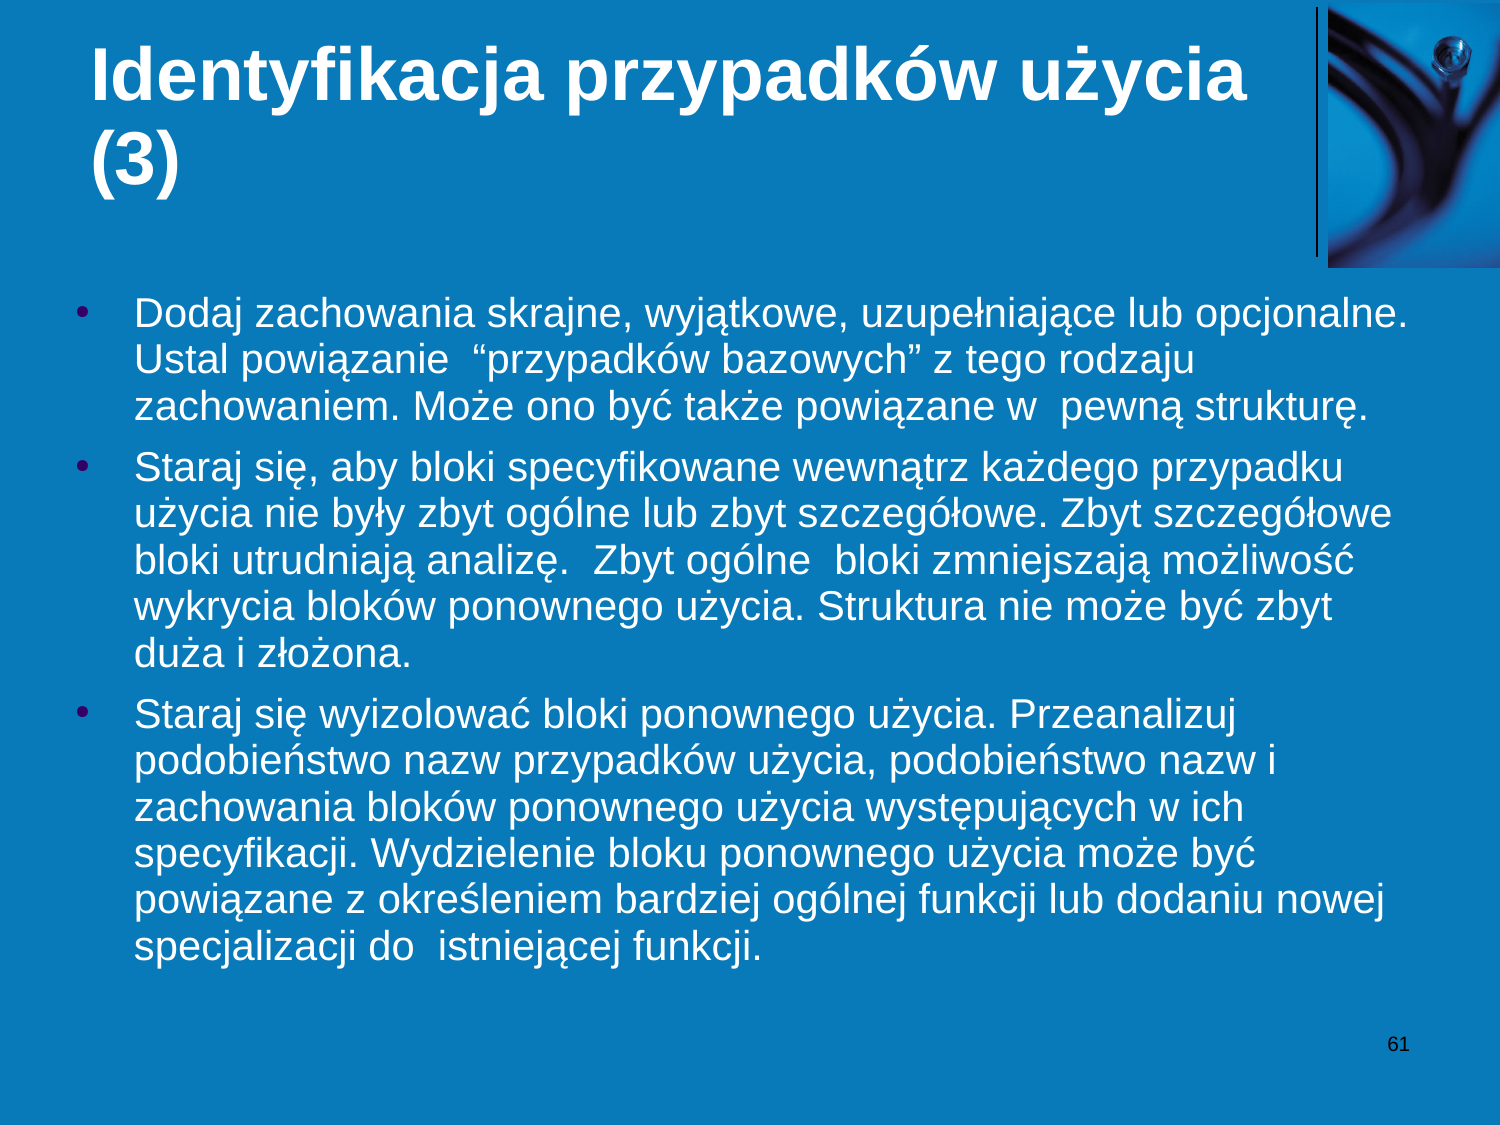

# Identyfikacja przypadków użycia (3)
Dodaj zachowania skrajne, wyjątkowe, uzupełniające lub opcjonalne. Ustal powiązanie “przypadków bazowych” z tego rodzaju zachowaniem. Może ono być także powiązane w pewną strukturę.
Staraj się, aby bloki specyfikowane wewnątrz każdego przypadku użycia nie były zbyt ogólne lub zbyt szczegółowe. Zbyt szczegółowe bloki utrudniają analizę. Zbyt ogólne bloki zmniejszają możliwość wykrycia bloków ponownego użycia. Struktura nie może być zbyt duża i złożona.
Staraj się wyizolować bloki ponownego użycia. Przeanalizuj podobieństwo nazw przypadków użycia, podobieństwo nazw i zachowania bloków ponownego użycia występujących w ich specyfikacji. Wydzielenie bloku ponownego użycia może być powiązane z określeniem bardziej ogólnej funkcji lub dodaniu nowej specjalizacji do istniejącej funkcji.
61